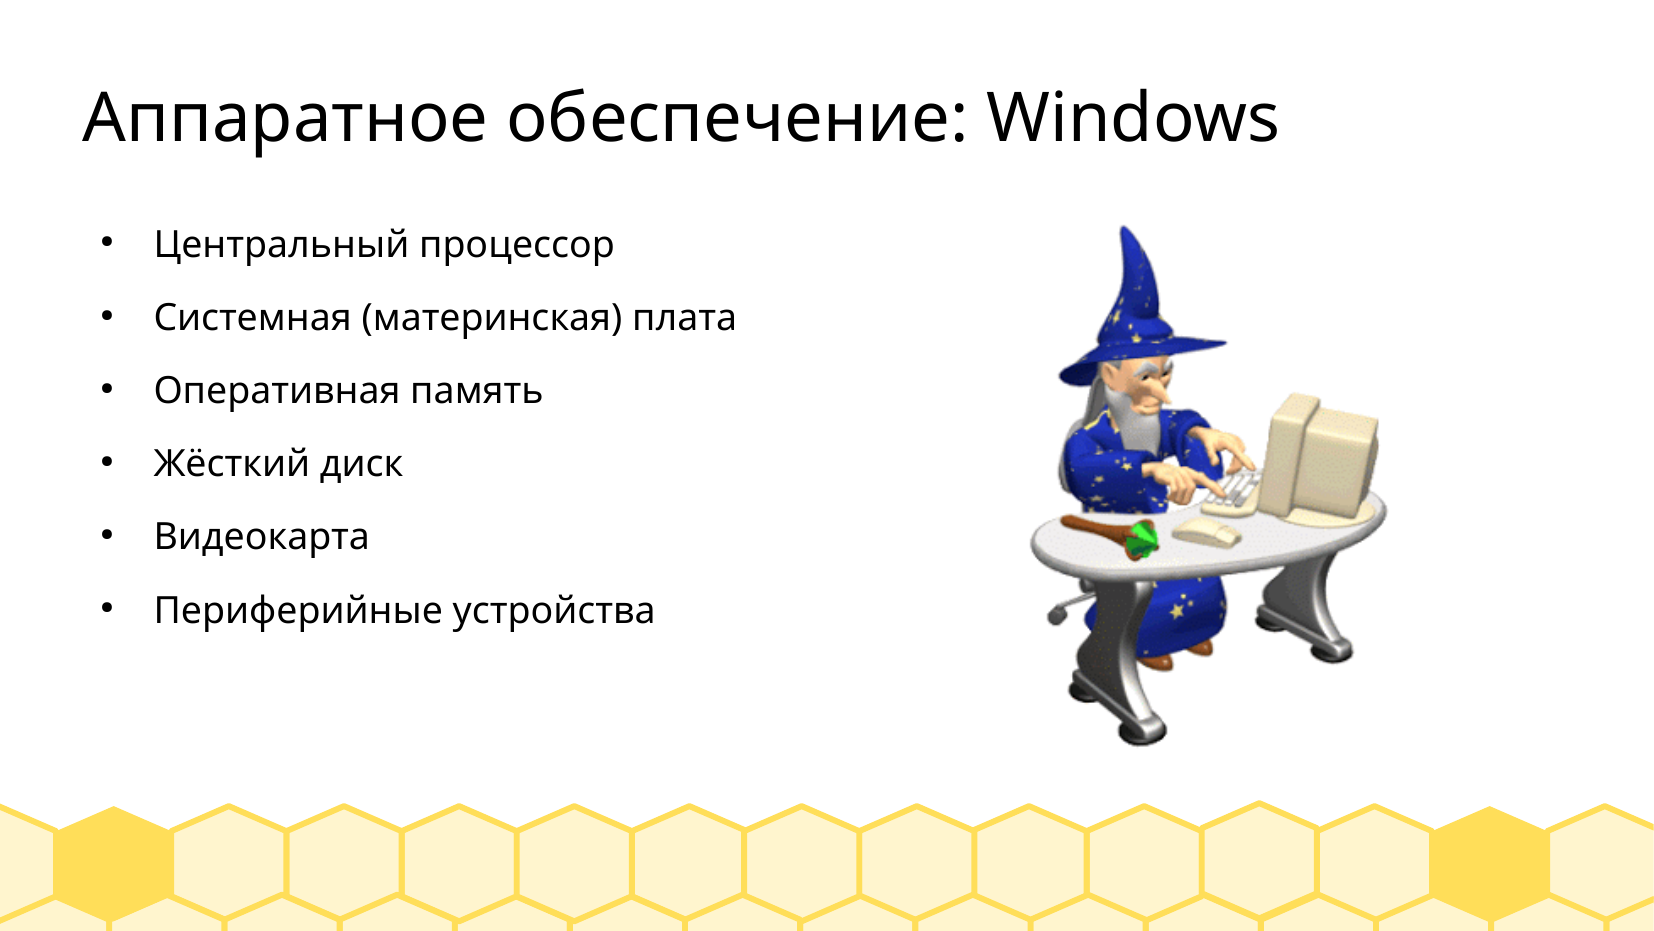

# Аппаратное обеспечение: Windows
Центральный процессор
Системная (материнская) плата
Оперативная память
Жёсткий диск
Видеокарта
Периферийные устройства